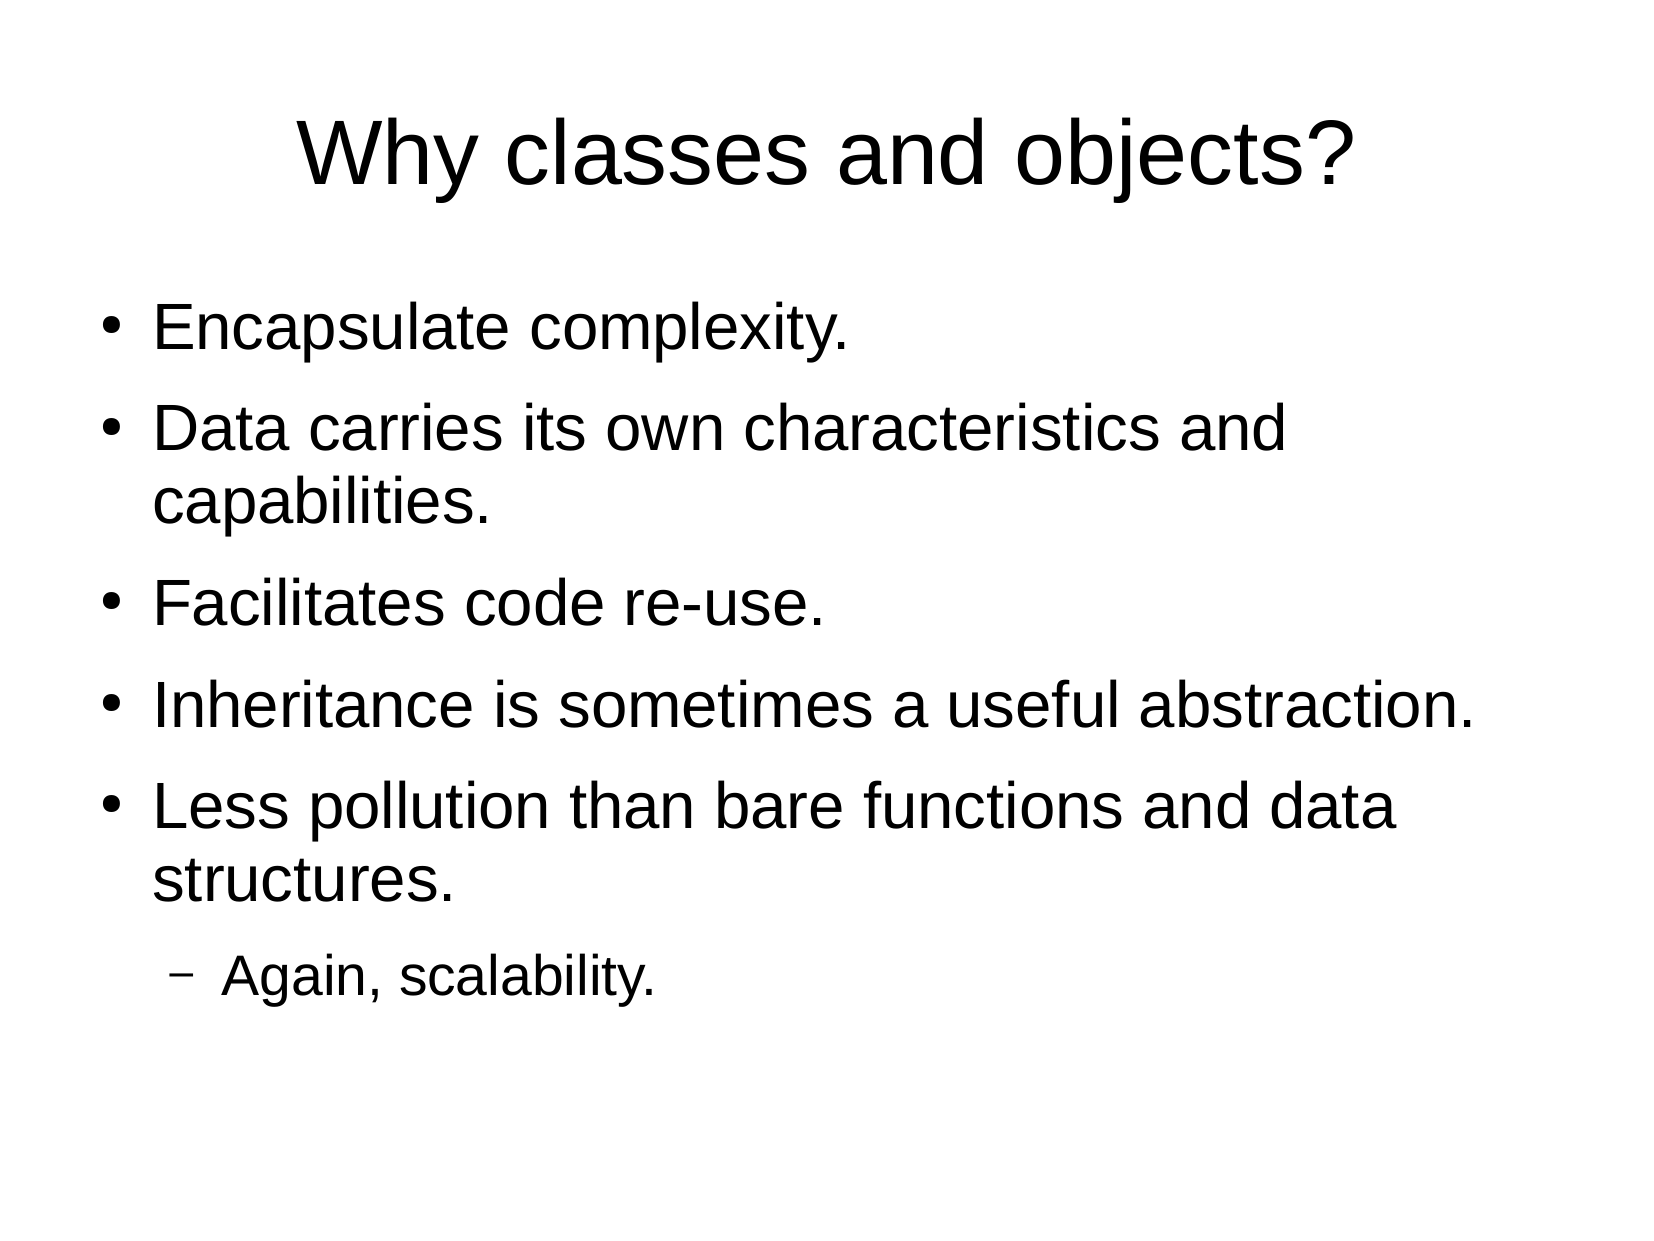

# Why classes and objects?
Encapsulate complexity.
Data carries its own characteristics and capabilities.
Facilitates code re-use.
Inheritance is sometimes a useful abstraction.
Less pollution than bare functions and data structures.
Again, scalability.